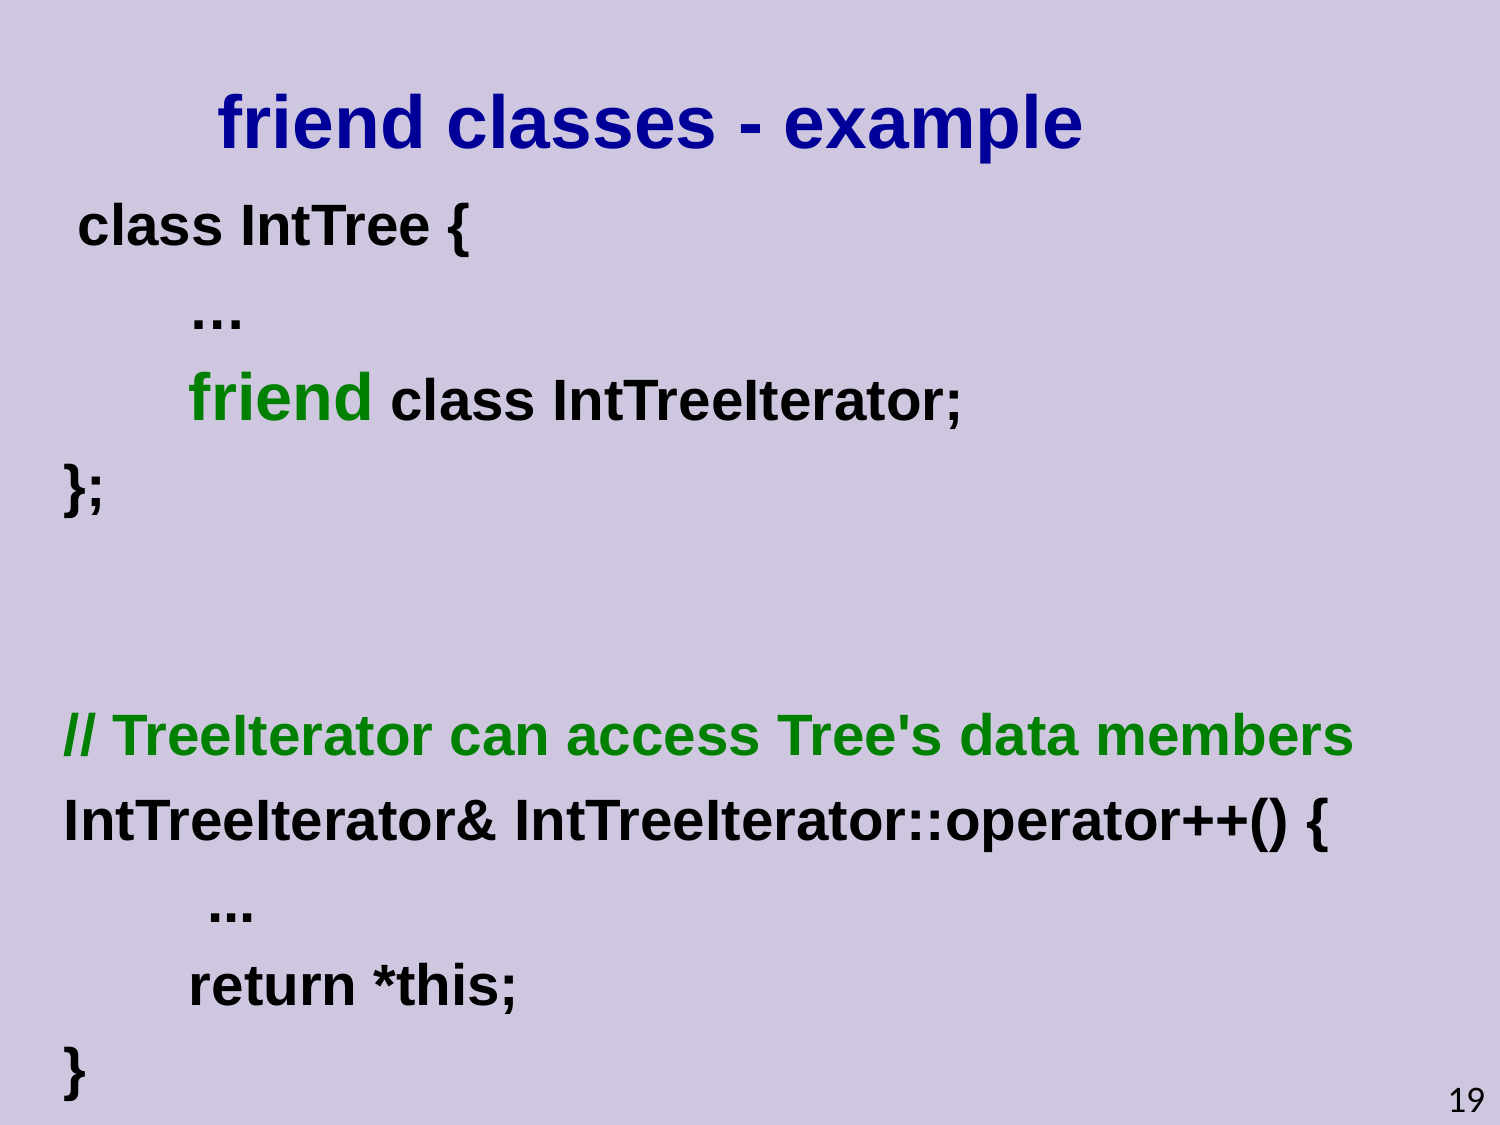

friend classes - example
# class IntTree {
	…
	friend class IntTreeIterator;
};
// TreeIterator can access Tree's data members
IntTreeIterator& IntTreeIterator::operator++() {
 ...
	return *this;
}